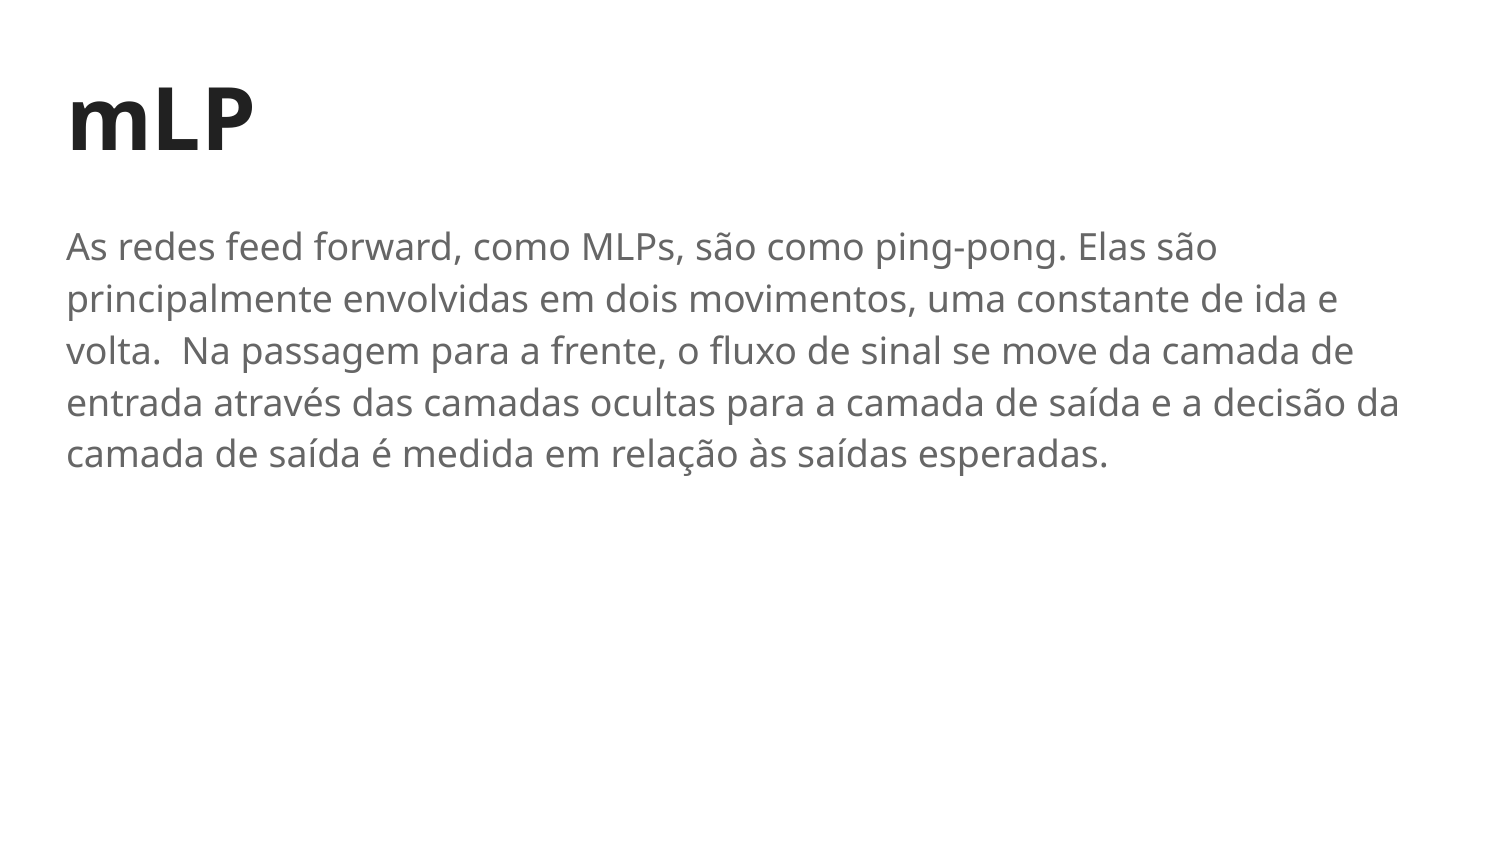

# mLP
As redes feed forward, como MLPs, são como ping-pong. Elas são principalmente envolvidas em dois movimentos, uma constante de ida e volta. Na passagem para a frente, o fluxo de sinal se move da camada de entrada através das camadas ocultas para a camada de saída e a decisão da camada de saída é medida em relação às saídas esperadas.